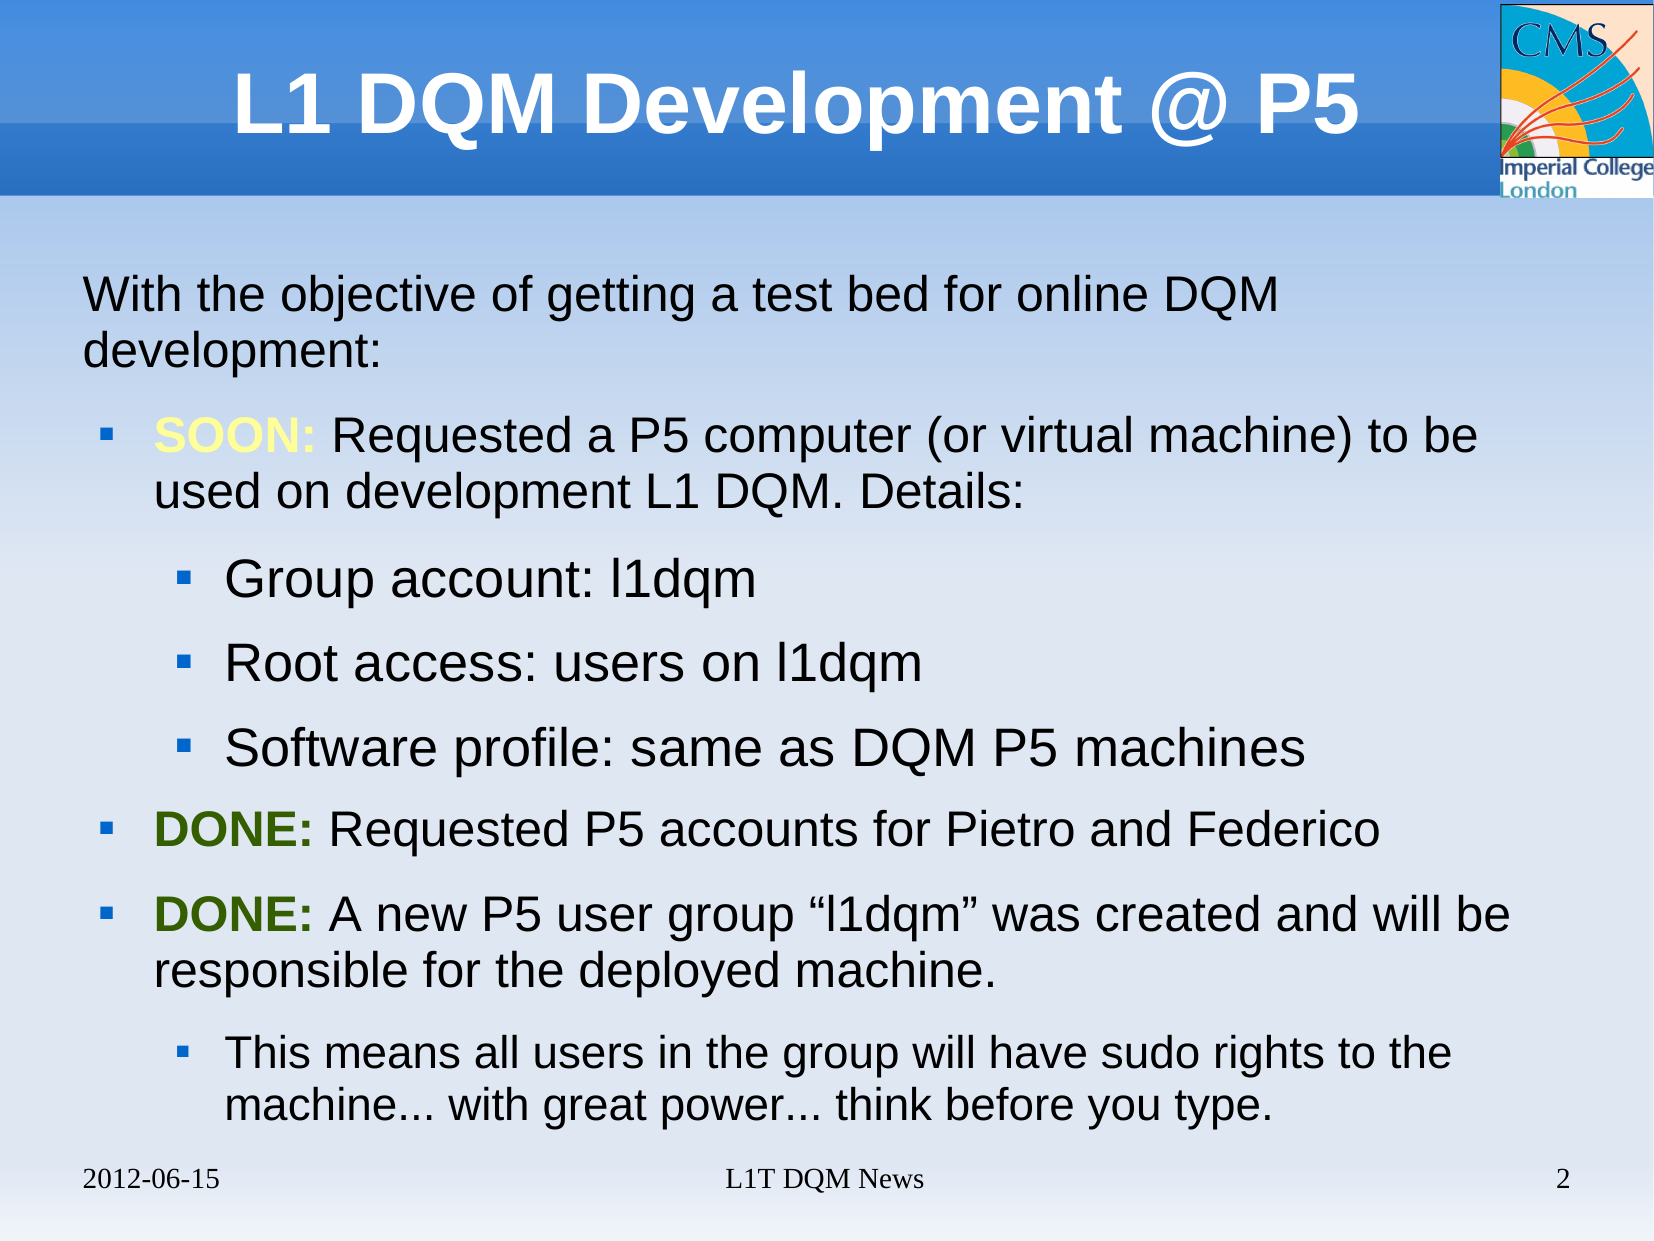

# L1 DQM Development @ P5
With the objective of getting a test bed for online DQM development:
SOON: Requested a P5 computer (or virtual machine) to be used on development L1 DQM. Details:
Group account: l1dqm
Root access: users on l1dqm
Software profile: same as DQM P5 machines
DONE: Requested P5 accounts for Pietro and Federico
DONE: A new P5 user group “l1dqm” was created and will be responsible for the deployed machine.
This means all users in the group will have sudo rights to the machine... with great power... think before you type.
2012-06-15
L1T DQM News
2